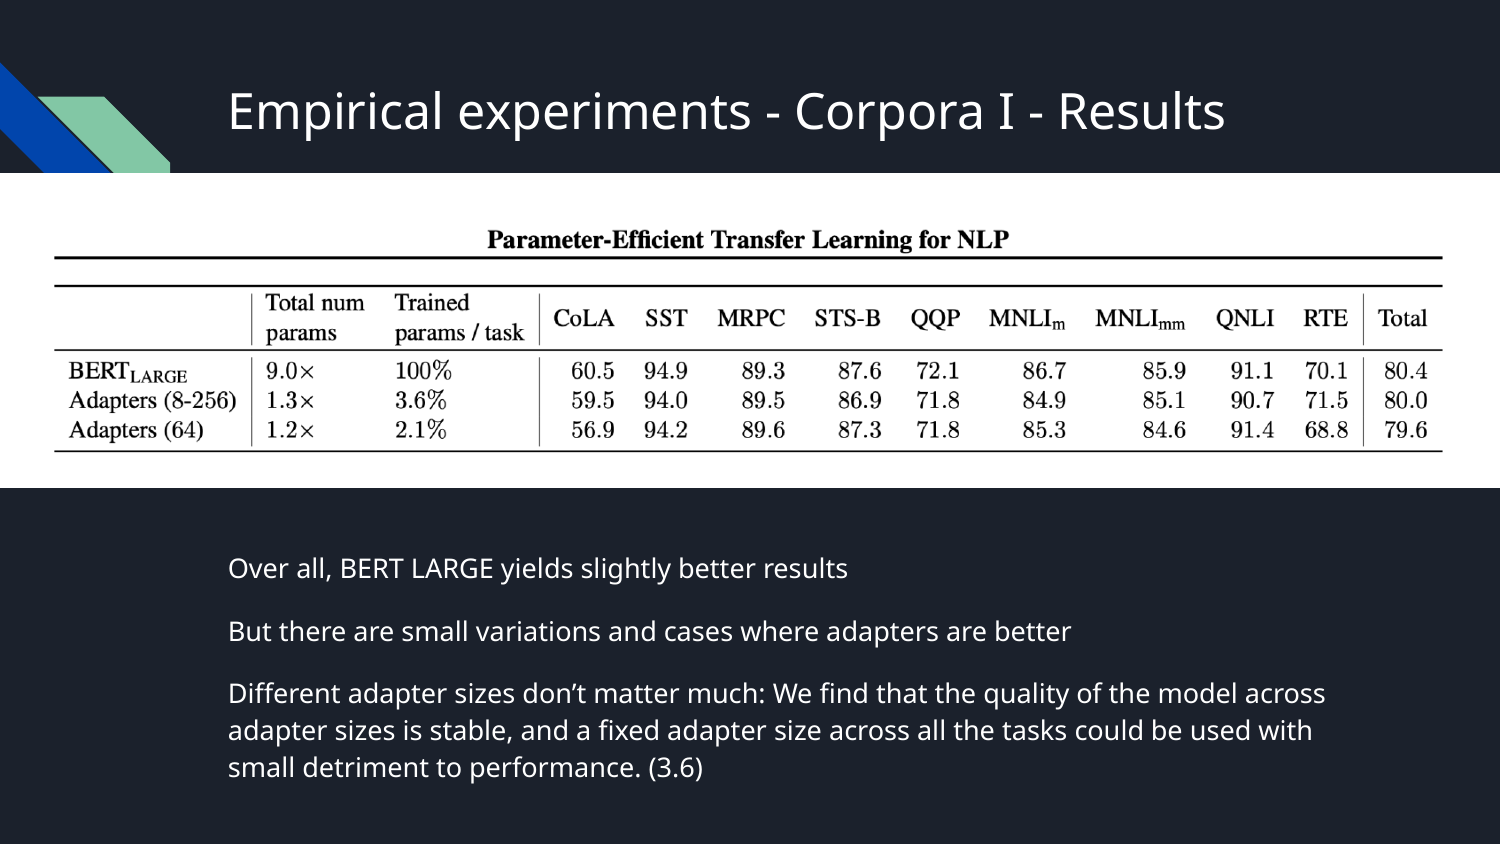

# Empirical experiments - Corpora I - Results
Over all, BERT LARGE yields slightly better results
But there are small variations and cases where adapters are better
Different adapter sizes don’t matter much: We find that the quality of the model across adapter sizes is stable, and a fixed adapter size across all the tasks could be used with small detriment to performance. (3.6)